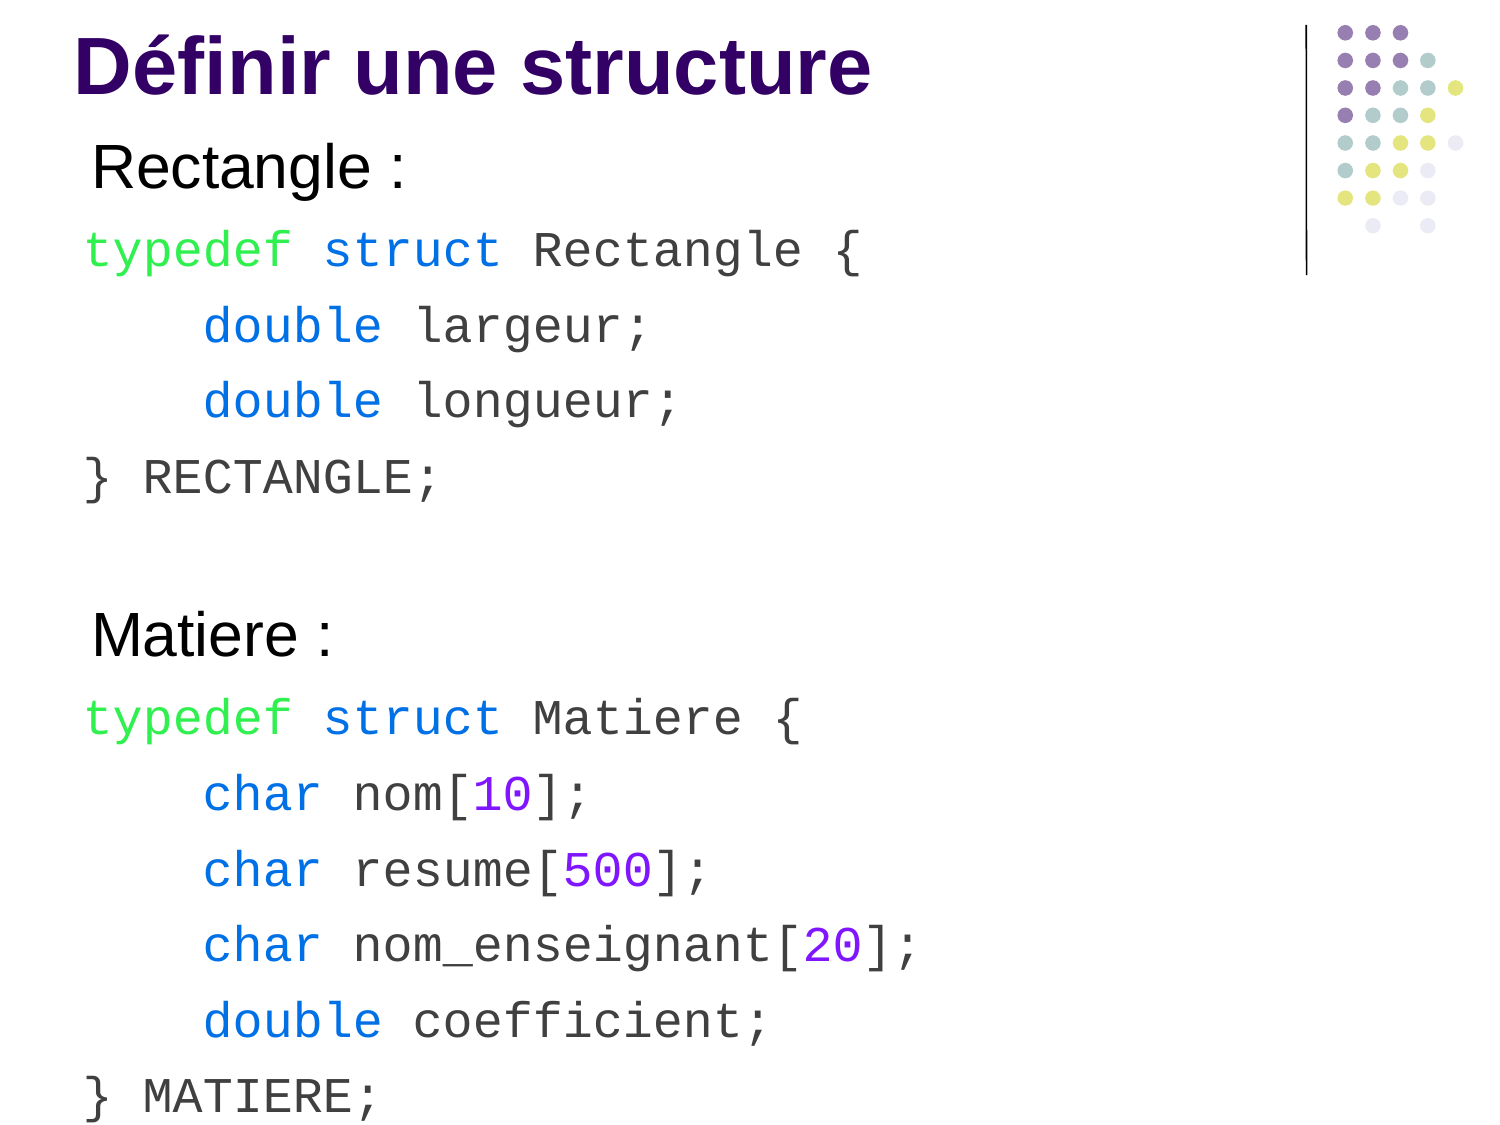

# Définir une structure
Rectangle :
typedef struct Rectangle {
 double largeur;
 double longueur;
} RECTANGLE;
Matiere :
typedef struct Matiere {
 char nom[10];
 char resume[500];
 char nom_enseignant[20];
 double coefficient;
} MATIERE;